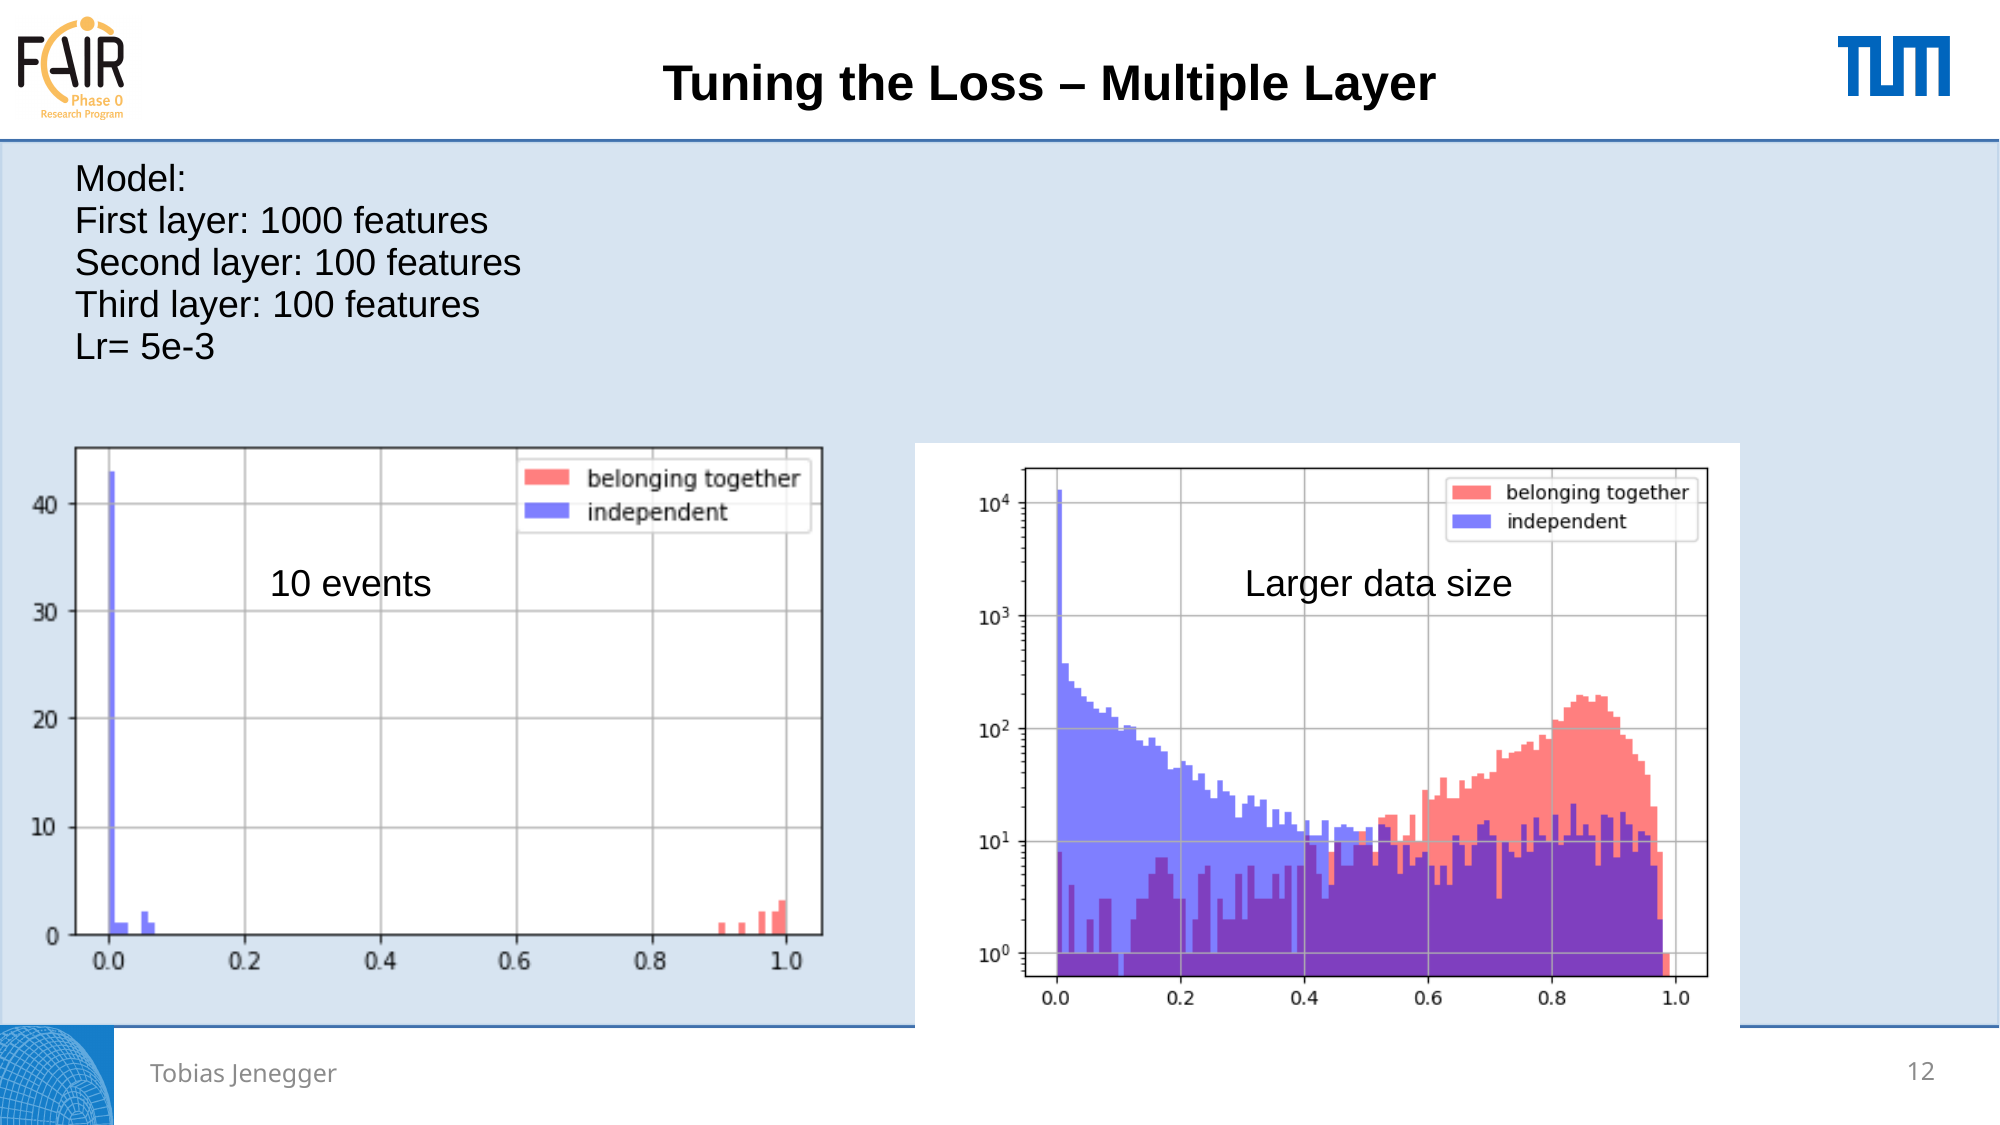

Tuning the Loss – Multiple Layer
Model:
First layer: 1000 features
Second layer: 100 features
Third layer: 100 features
Lr= 5e-3
10 events
Larger data size
12